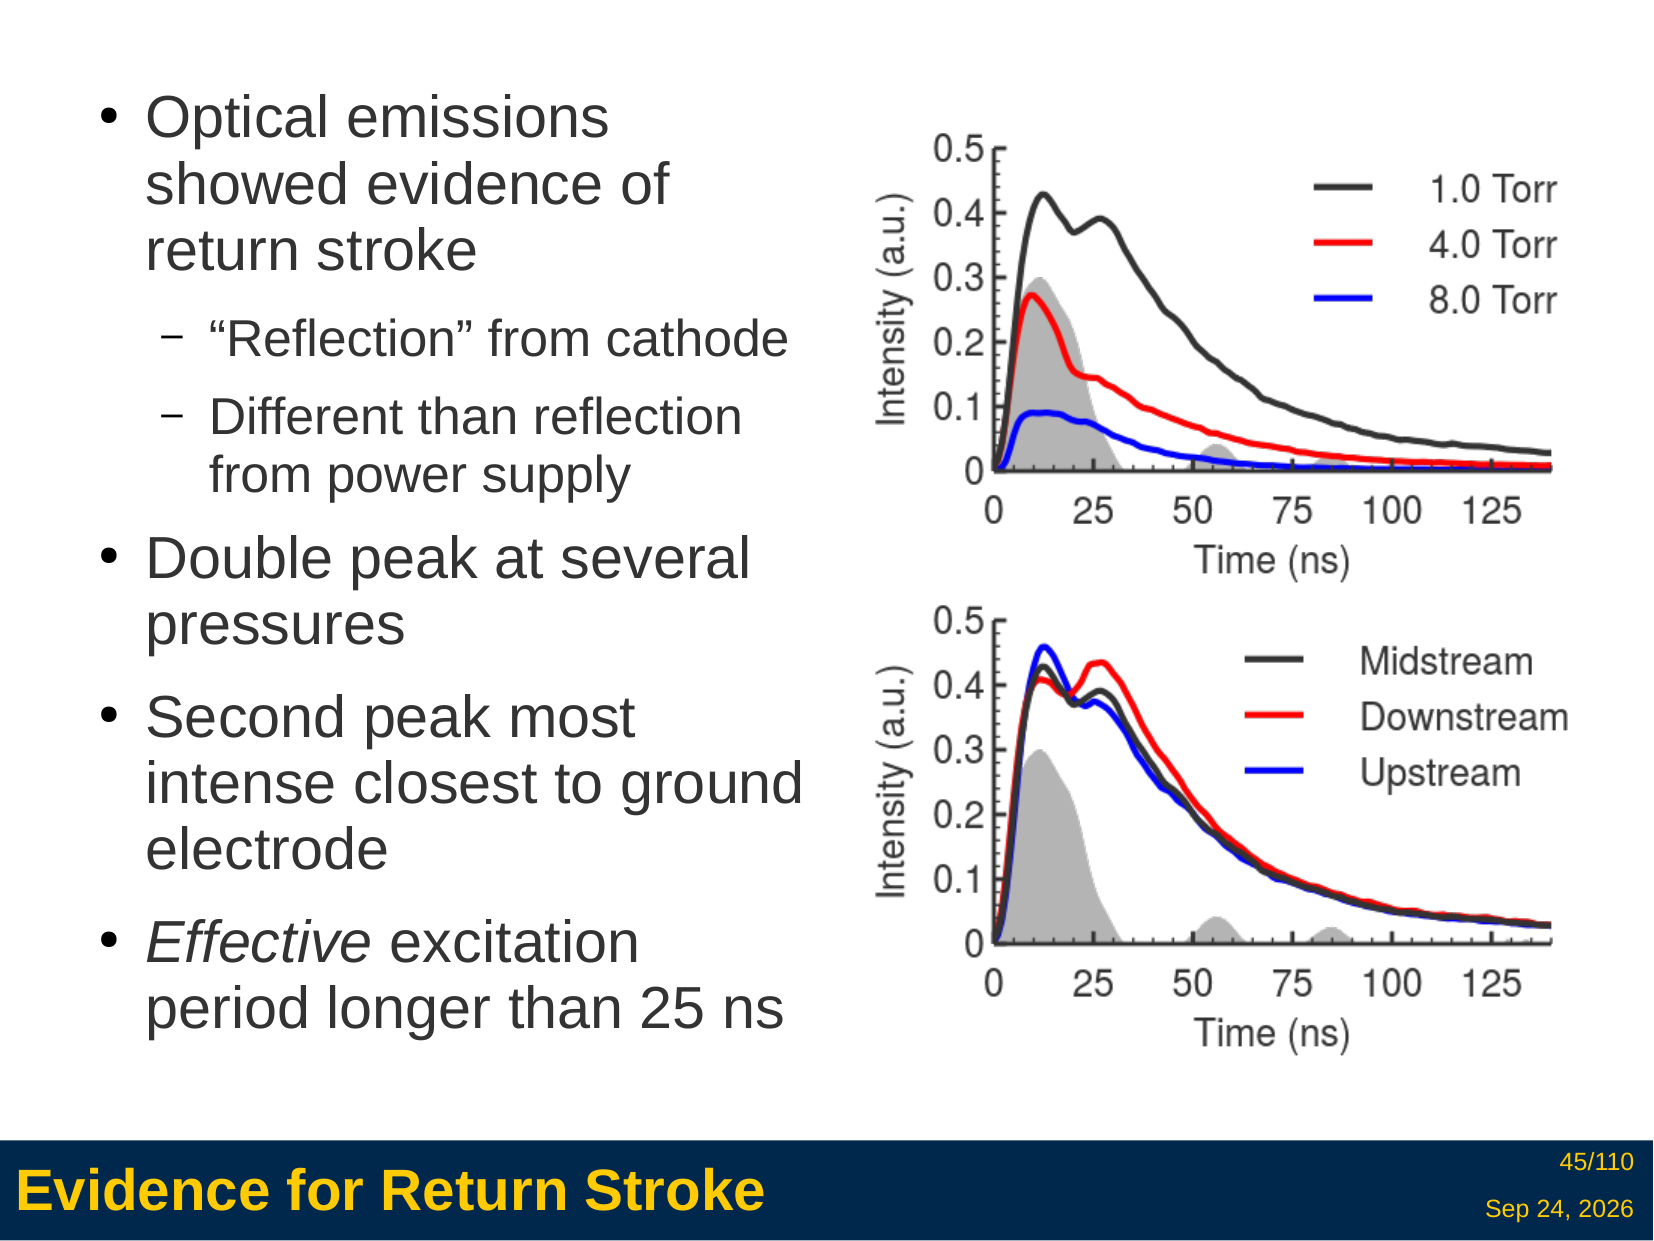

Optical emissions showed evidence of return stroke
“Reflection” from cathode
Different than reflection from power supply
Double peak at several pressures
Second peak most intense closest to ground electrode
Effective excitation period longer than 25 ns
# Evidence for Return Stroke
45